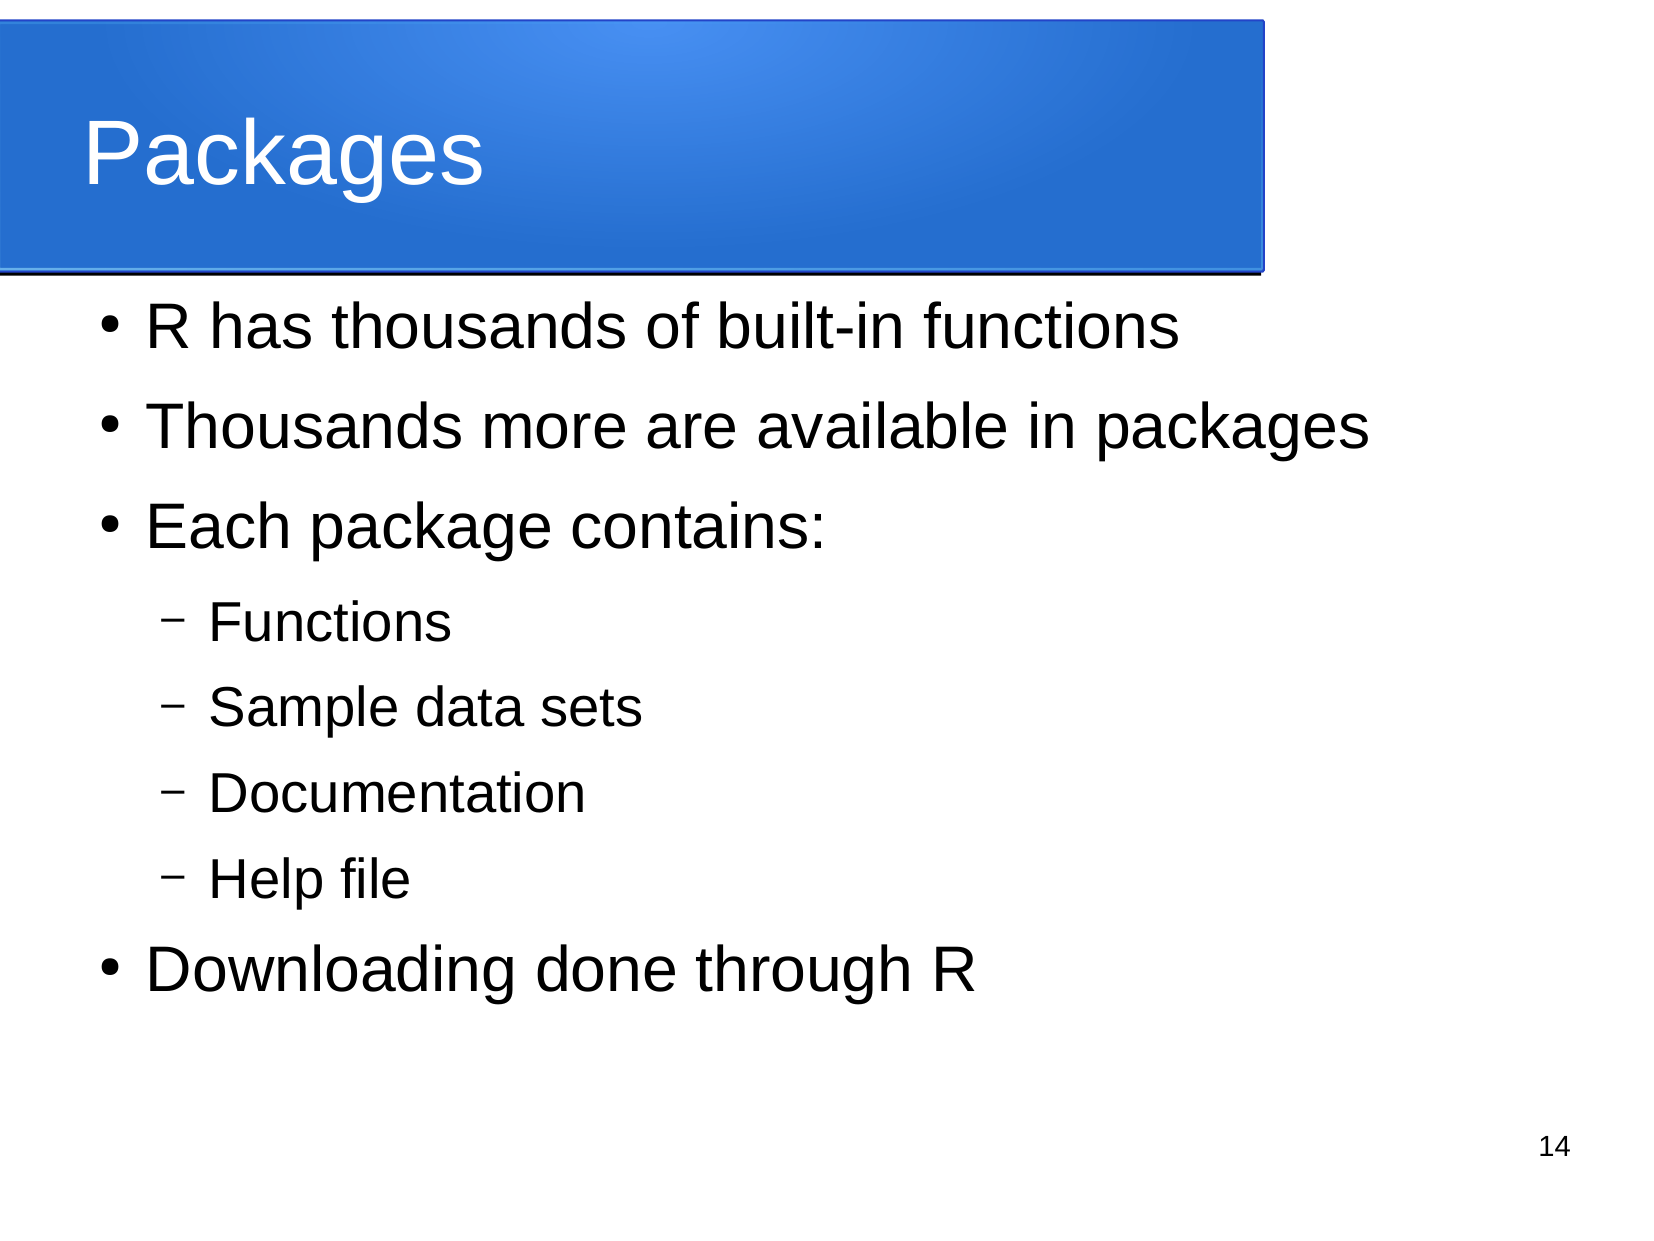

# Packages
R has thousands of built-in functions
Thousands more are available in packages
Each package contains:
Functions
Sample data sets
Documentation
Help file
Downloading done through R
14